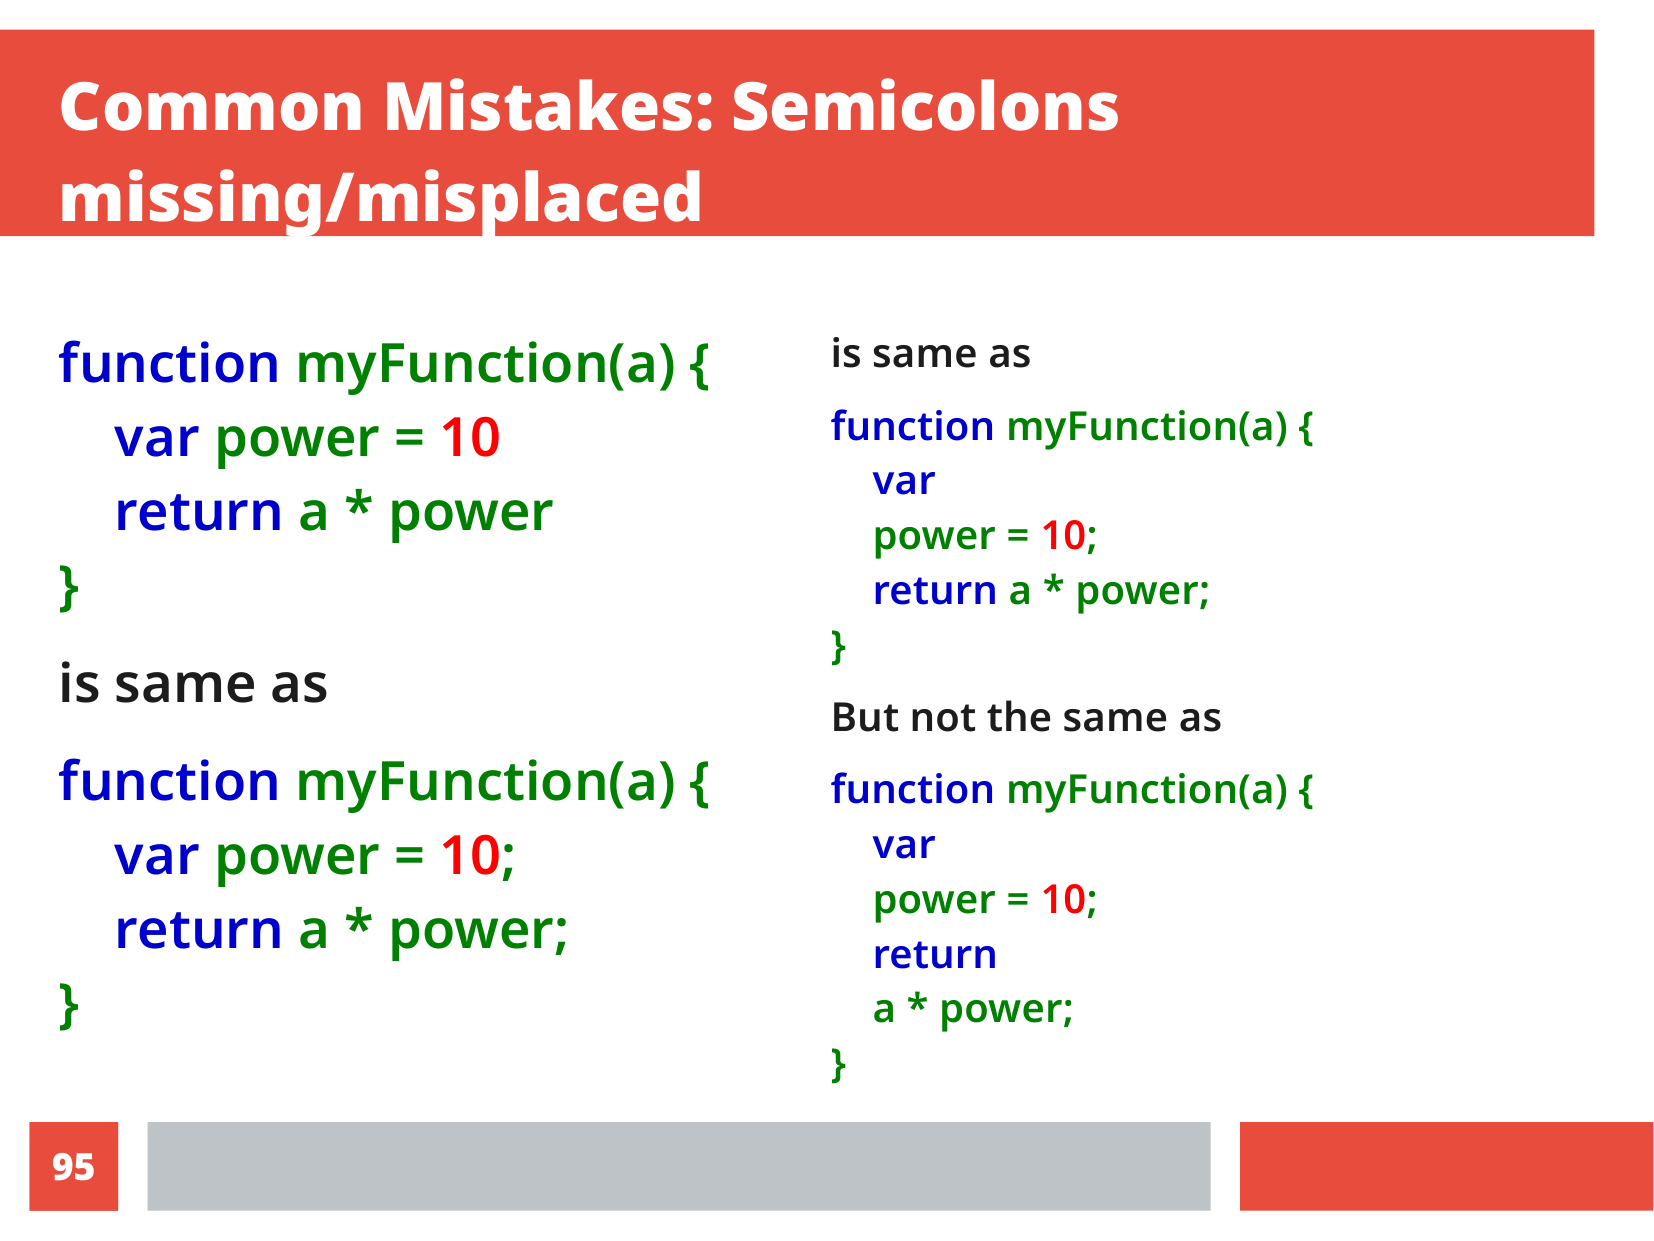

# Common Mistakes: Semicolons missing/misplaced
function myFunction(a) {
    var power = 10 
    return a * power
}
is same as
function myFunction(a) {
    var power = 10;
    return a * power;
}
is same as
function myFunction(a) {
    var
    power = 10; 
    return a * power;
}
But not the same as
function myFunction(a) {
    var
    power = 10; 
    return
    a * power;
}
95